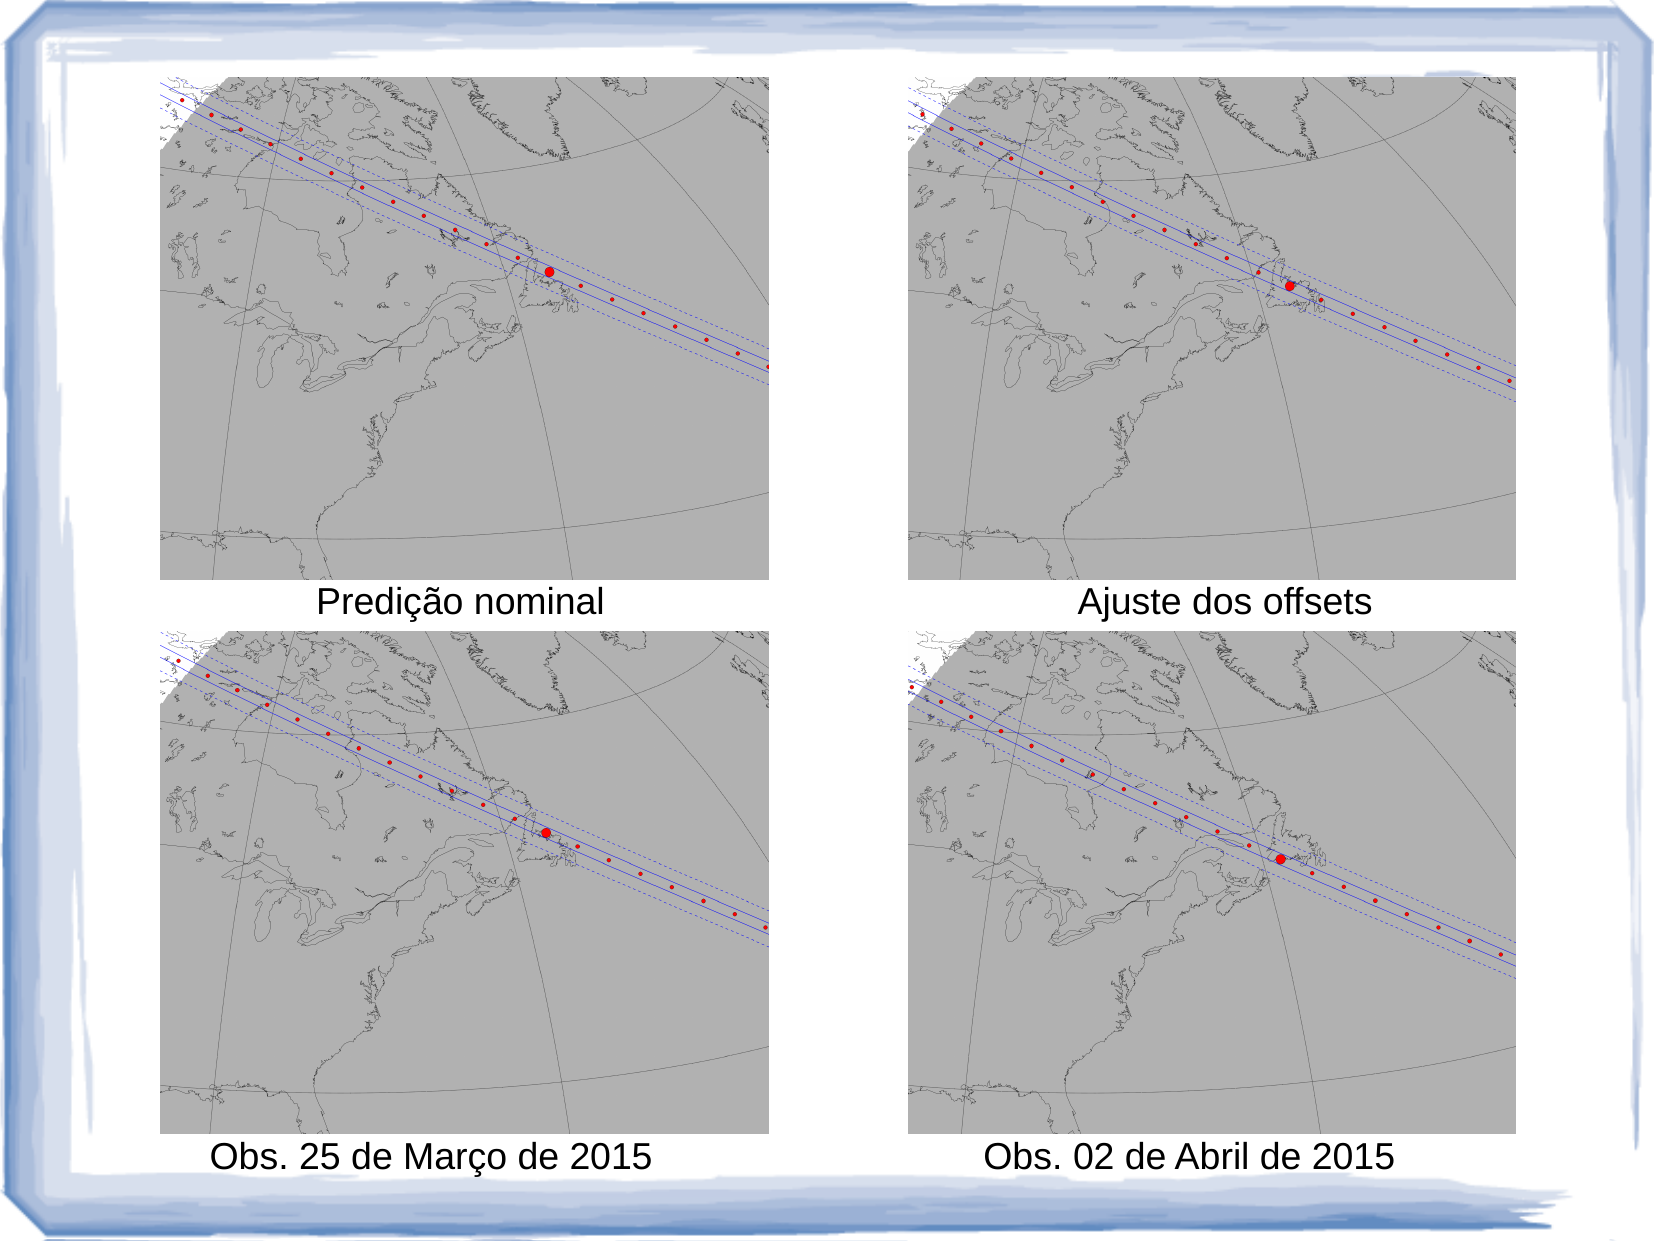

#
Predição nominal
Ajuste dos offsets
Obs. 25 de Março de 2015
Obs. 02 de Abril de 2015